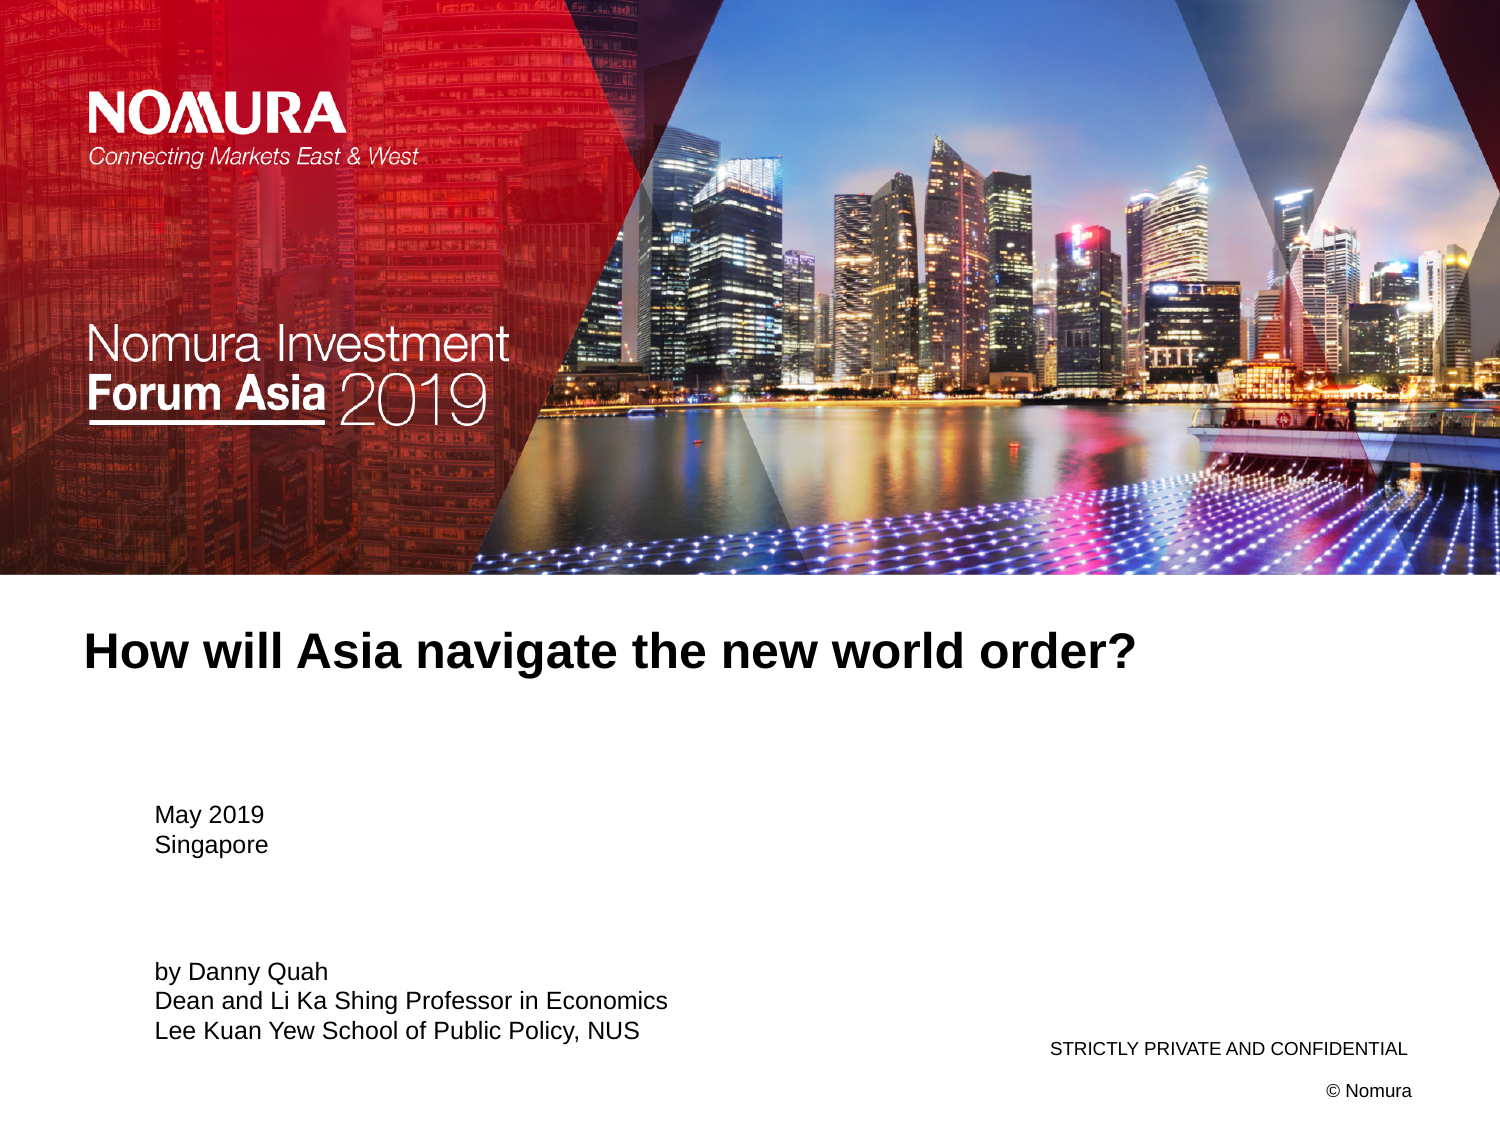

# How will Asia navigate the new world order?
May 2019
Singapore
by Danny Quah
Dean and Li Ka Shing Professor in Economics Lee Kuan Yew School of Public Policy, NUS